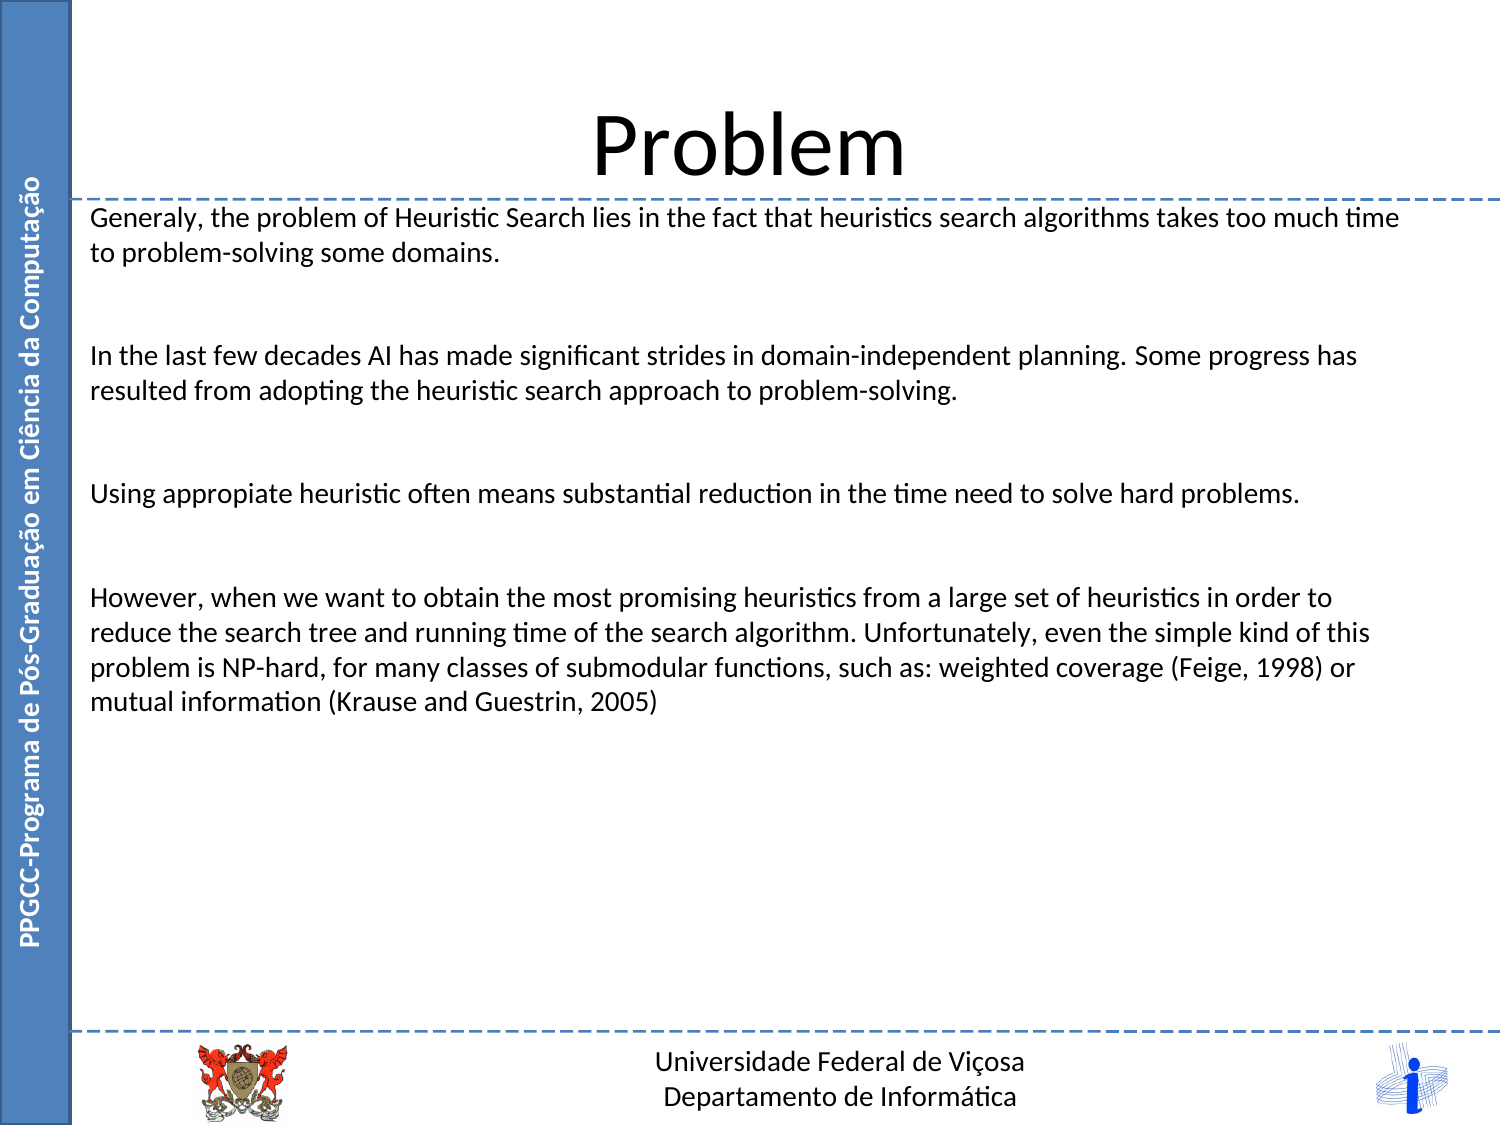

Problem
Generaly, the problem of Heuristic Search lies in the fact that heuristics search algorithms takes too much time to problem-solving some domains.
In the last few decades AI has made significant strides in domain-independent planning. Some progress has resulted from adopting the heuristic search approach to problem-solving.
Using appropiate heuristic often means substantial reduction in the time need to solve hard problems.
However, when we want to obtain the most promising heuristics from a large set of heuristics in order to reduce the search tree and running time of the search algorithm. Unfortunately, even the simple kind of this problem is NP-hard, for many classes of submodular functions, such as: weighted coverage (Feige, 1998) or mutual information (Krause and Guestrin, 2005)
PPGCC-Programa de Pós-Graduação em Ciência da Computação
Universidade Federal de Viçosa
Departamento de Informática